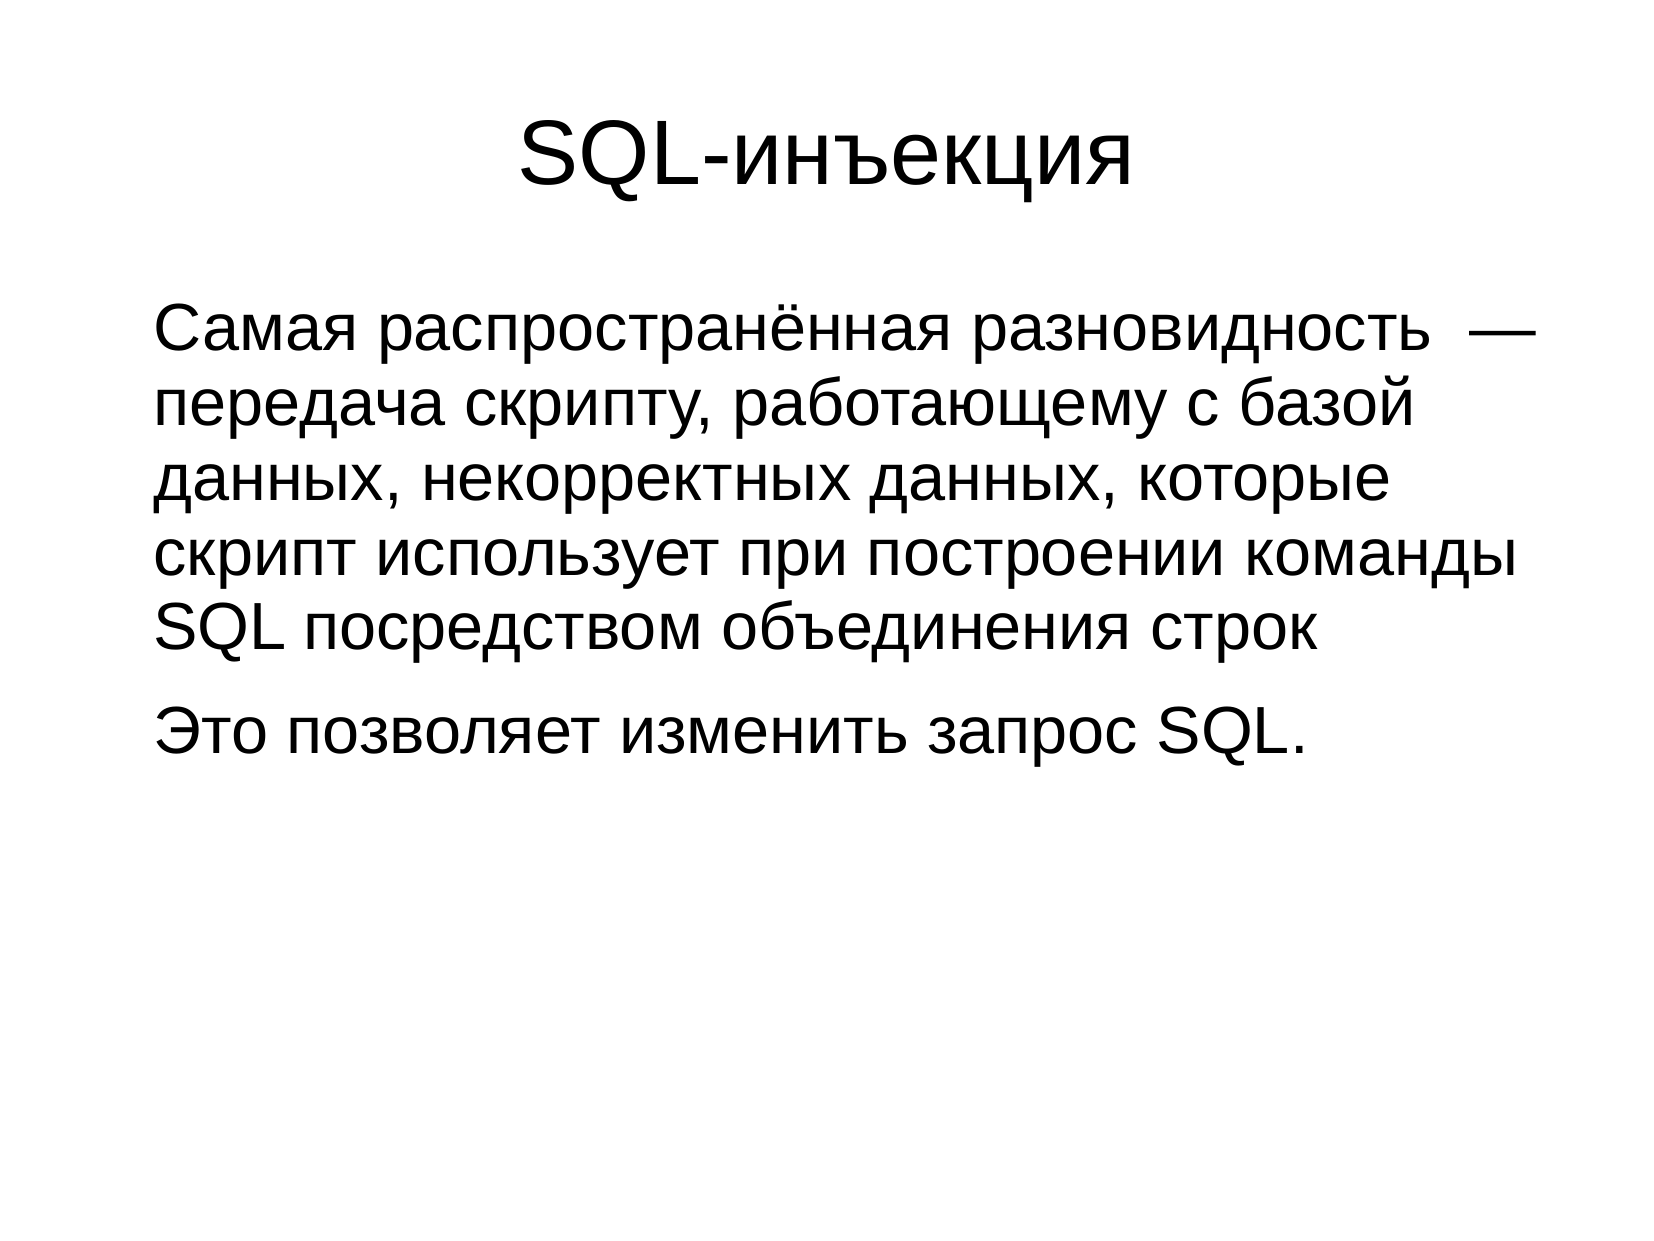

# SQL-инъекция
Самая распространённая разновидность — передача скрипту, работающему с базой данных, некорректных данных, которые скрипт использует при построении команды SQL посредством объединения строк
Это позволяет изменить запрос SQL.